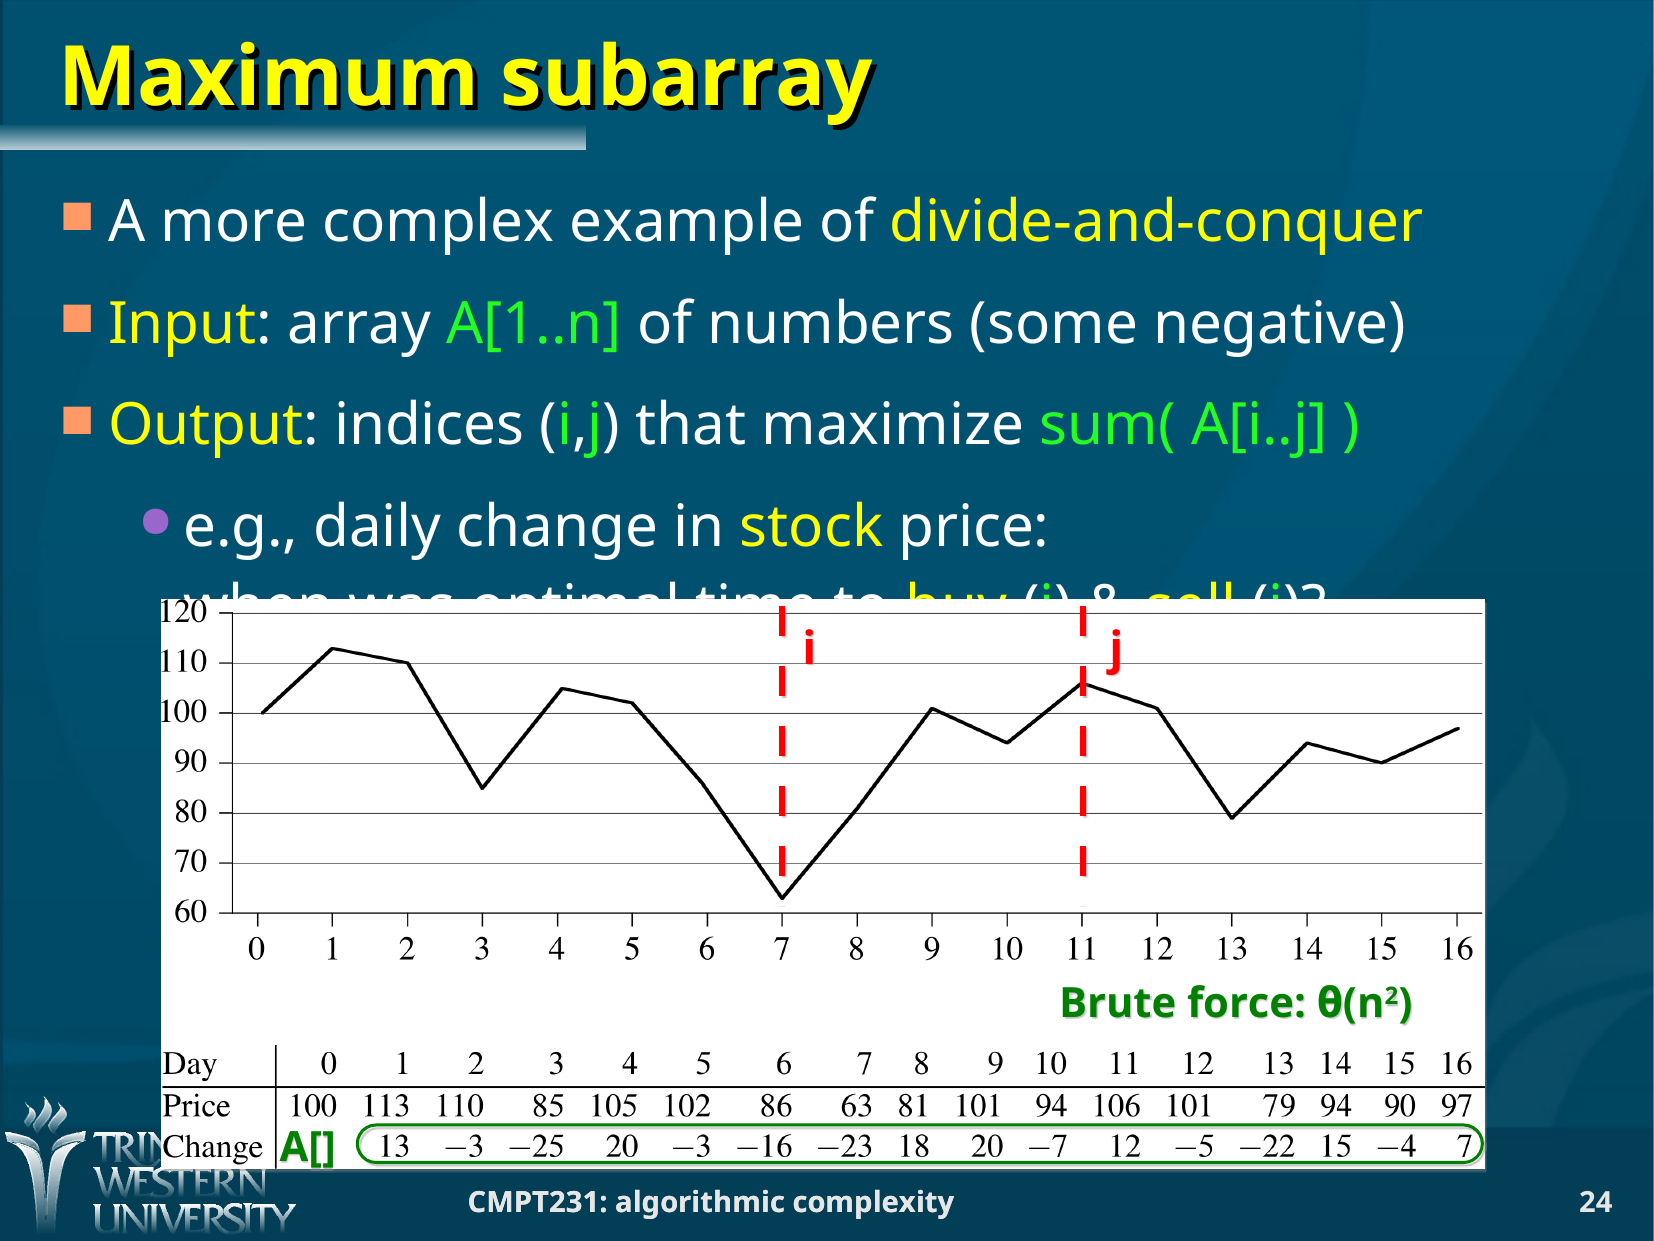

# Maximum subarray
A more complex example of divide-and-conquer
Input: array A[1..n] of numbers (some negative)
Output: indices (i,j) that maximize sum( A[i..j] )
e.g., daily change in stock price:
when was optimal time to buy (i) & sell (j)?
i
j
Brute force: θ(n2)
A[]
CMPT231: algorithmic complexity
24